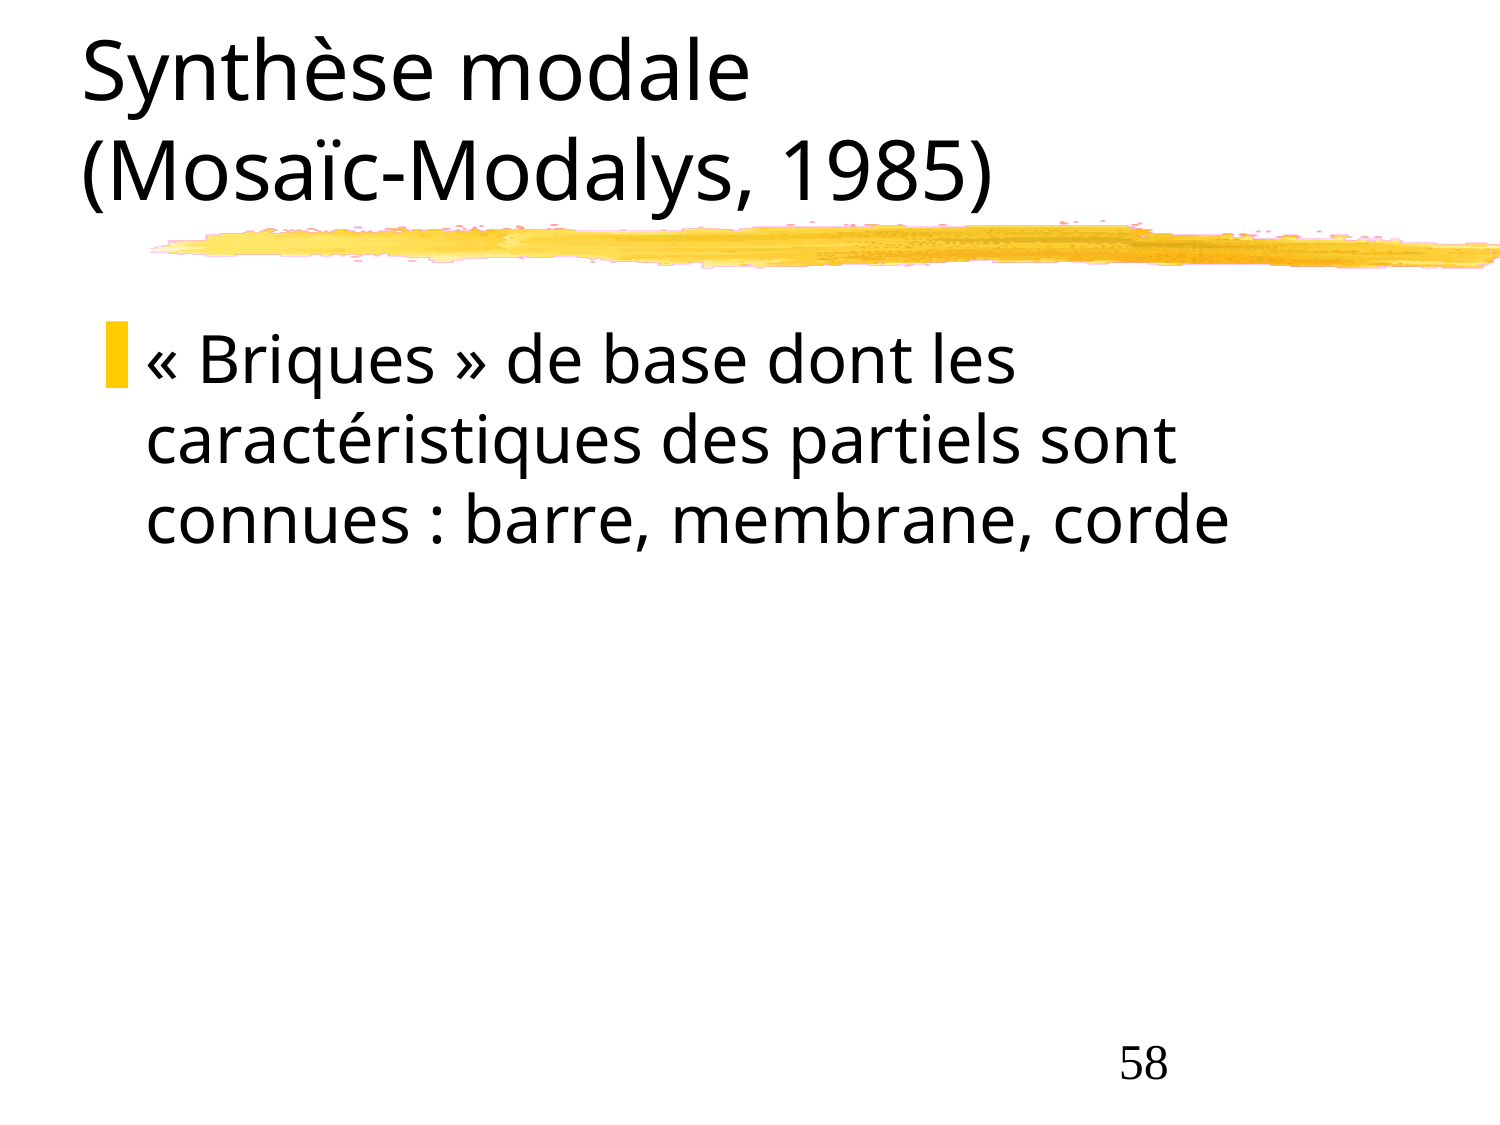

# Synthèse modale (Mosaïc-Modalys, 1985)
« Briques » de base dont les caractéristiques des partiels sont connues : barre, membrane, corde
58